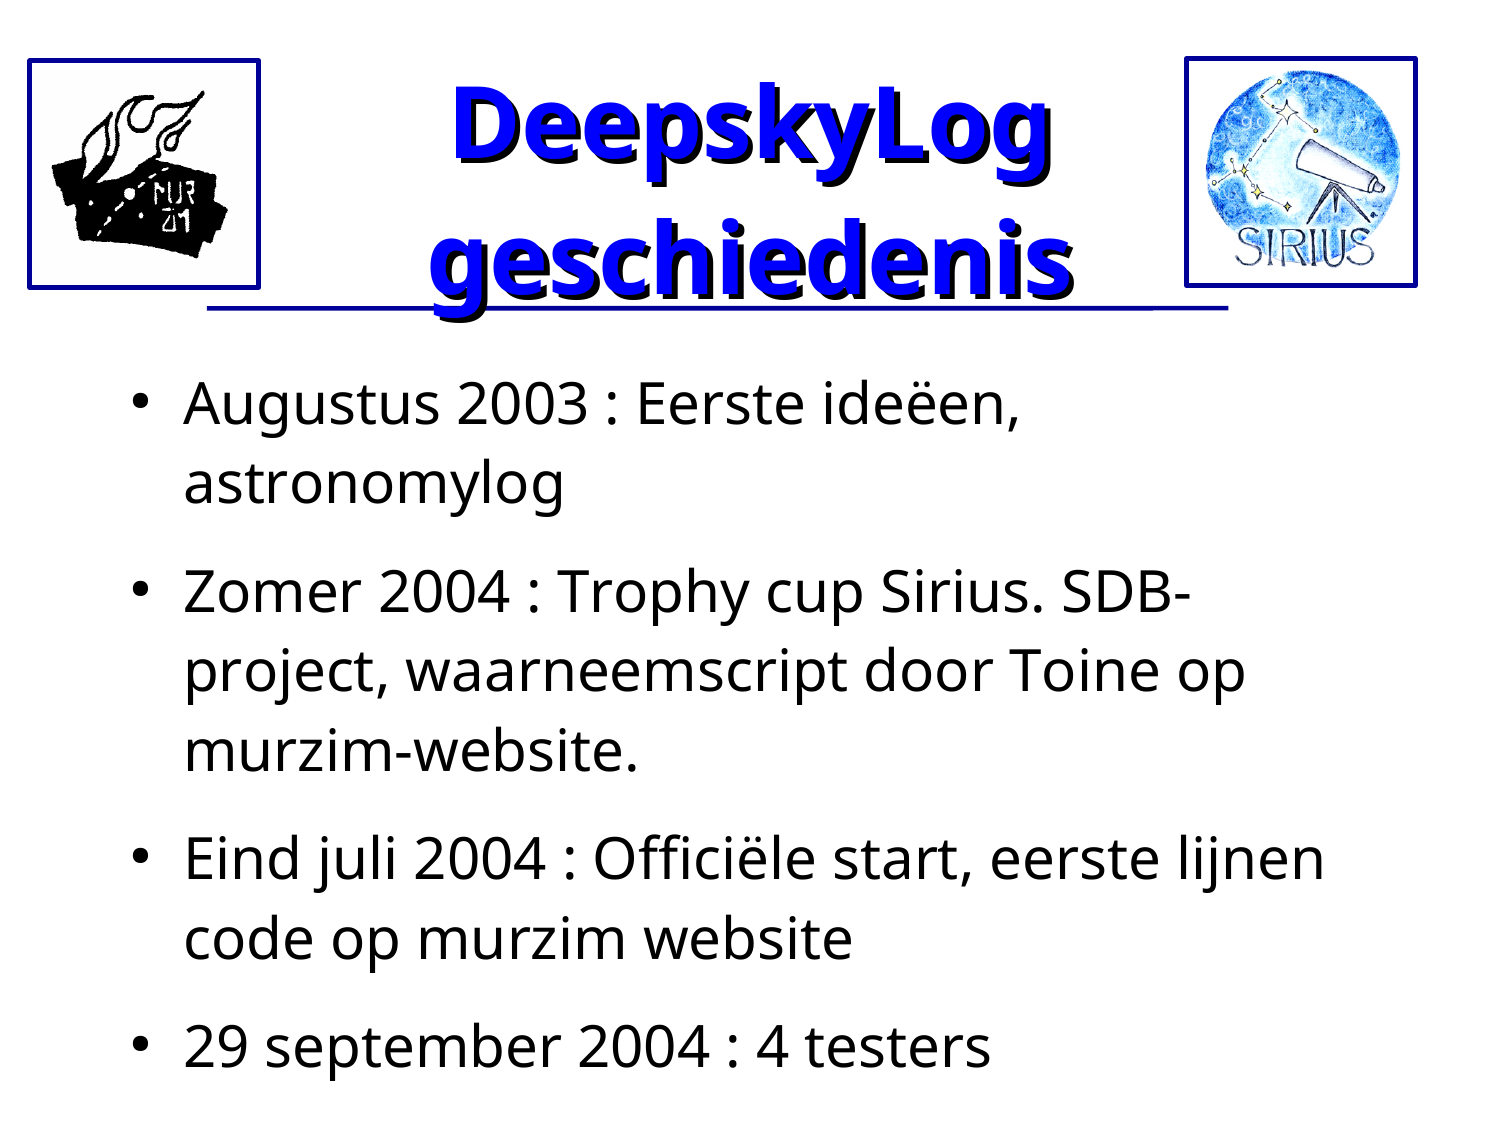

# DeepskyLog geschiedenis
Augustus 2003 : Eerste ideëen, astronomylog
Zomer 2004 : Trophy cup Sirius. SDB-project, waarneemscript door Toine op murzim-website.
Eind juli 2004 : Officiële start, eerste lijnen code op murzim website
29 september 2004 : 4 testers
9 oktober 2004 : Eerste Sirius versie